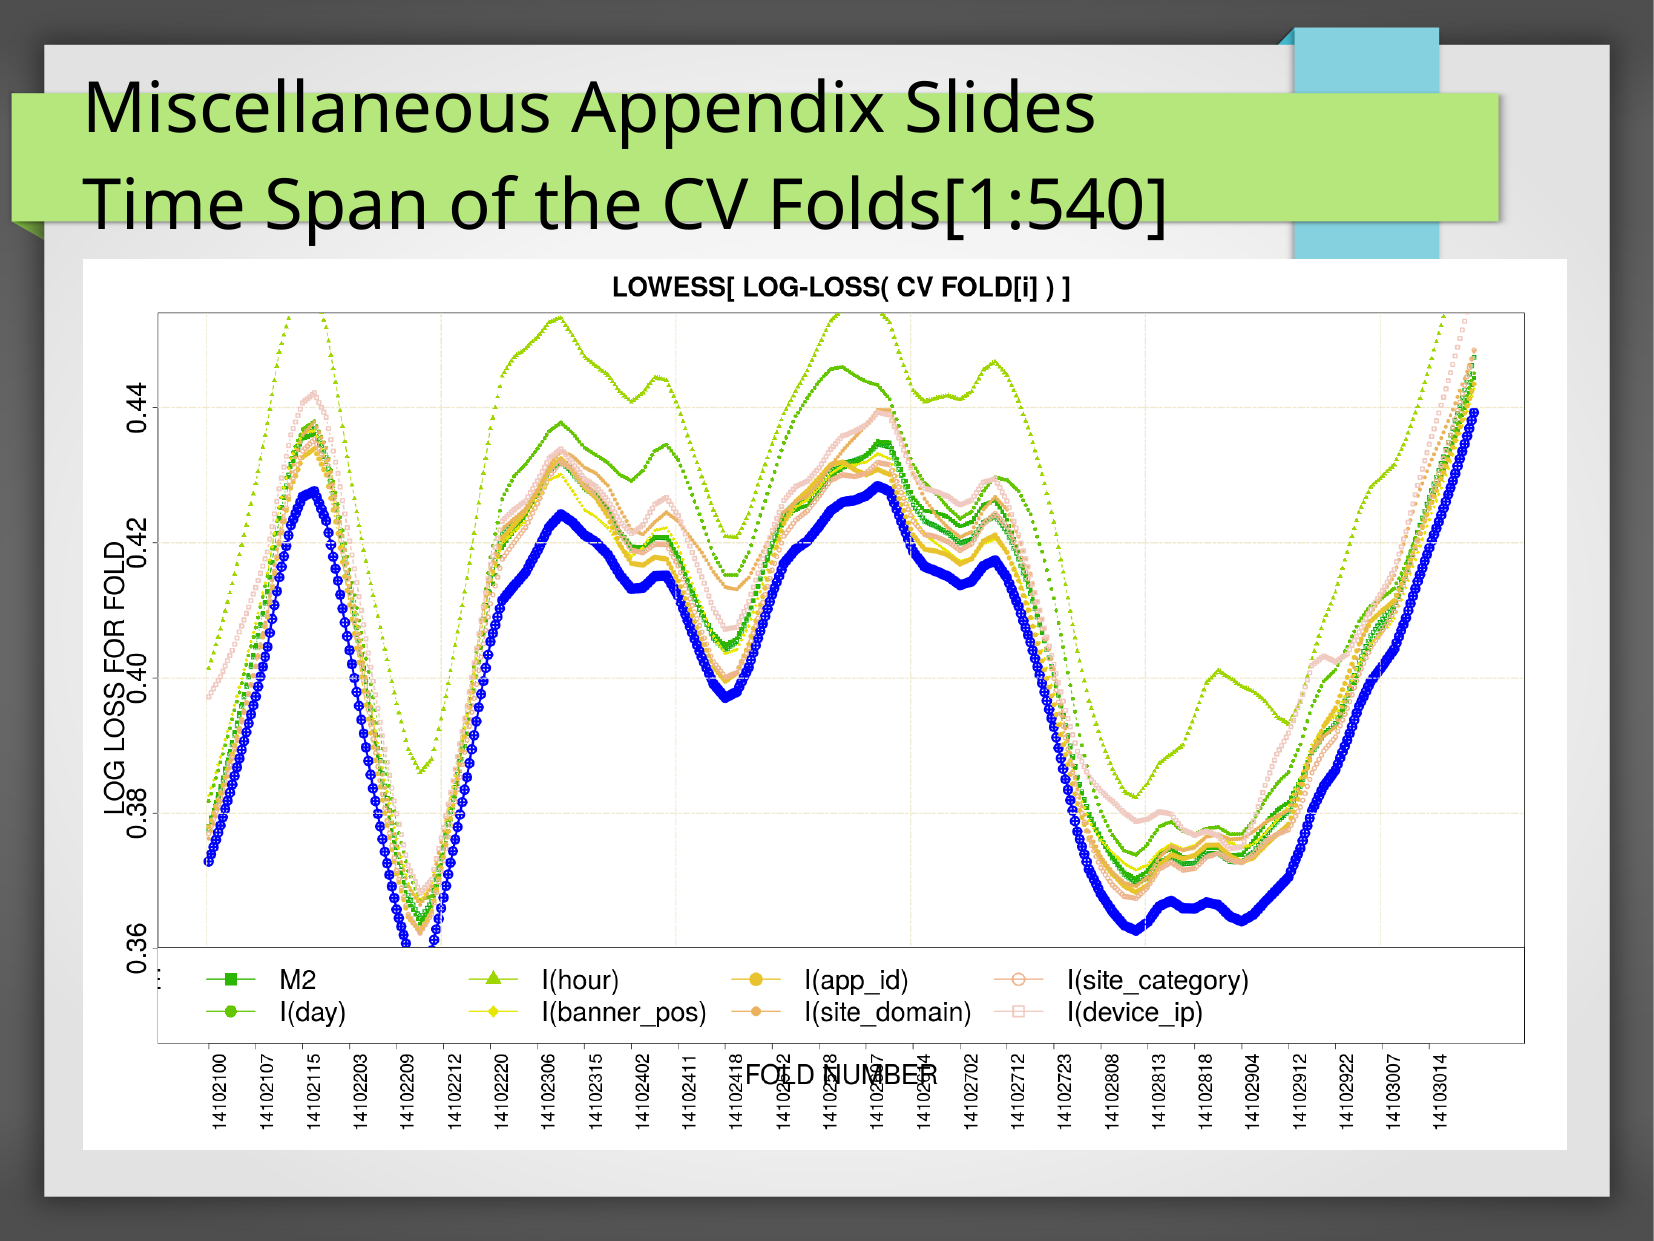

# Miscellaneous Appendix Slides Time Span of the CV Folds[1:540]